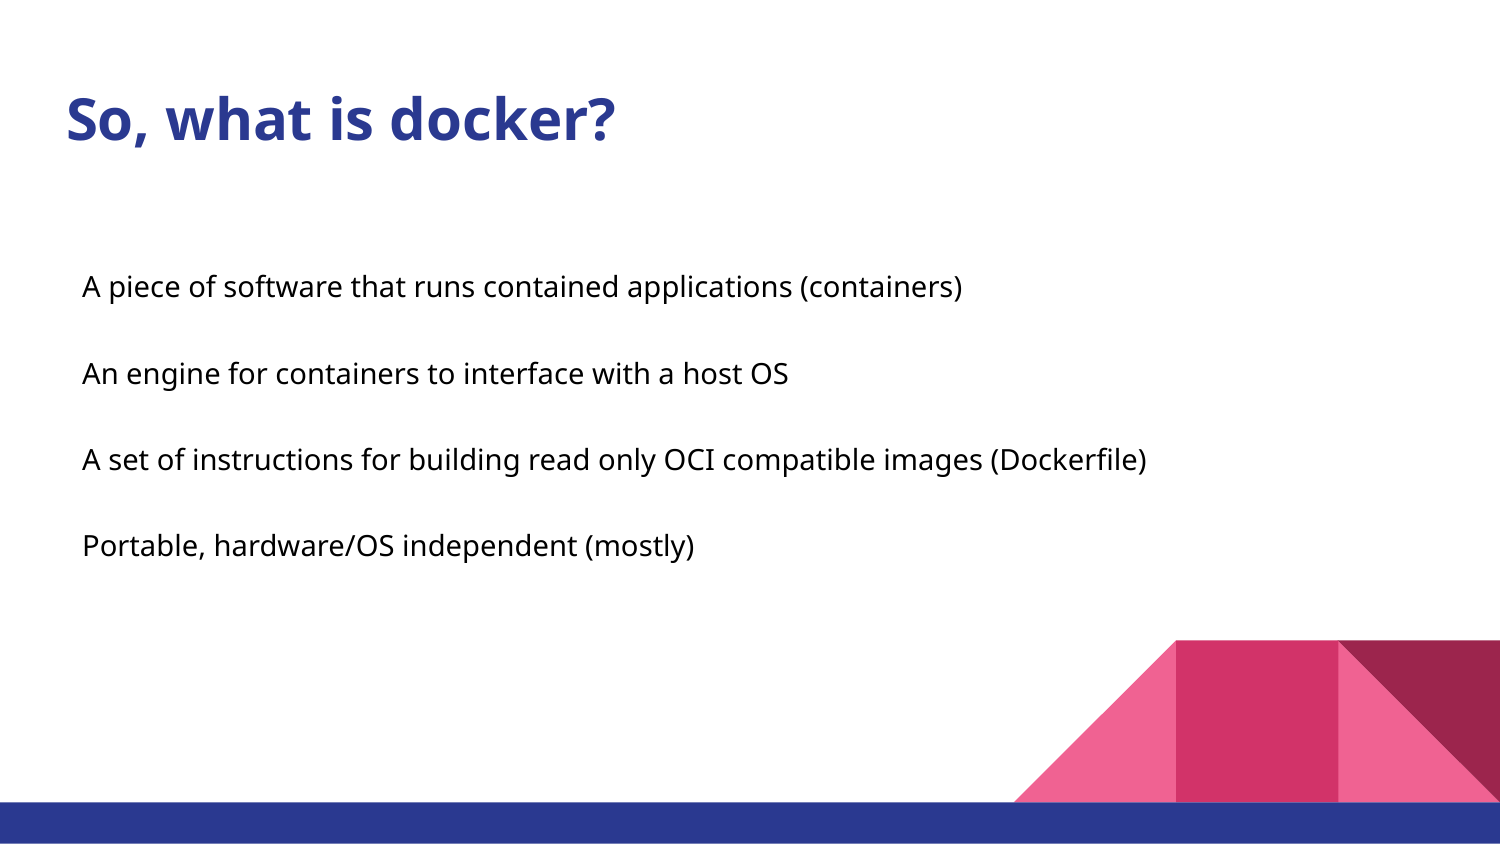

# So, what is docker?
A piece of software that runs contained applications (containers)
An engine for containers to interface with a host OS
A set of instructions for building read only OCI compatible images (Dockerfile)
Portable, hardware/OS independent (mostly)